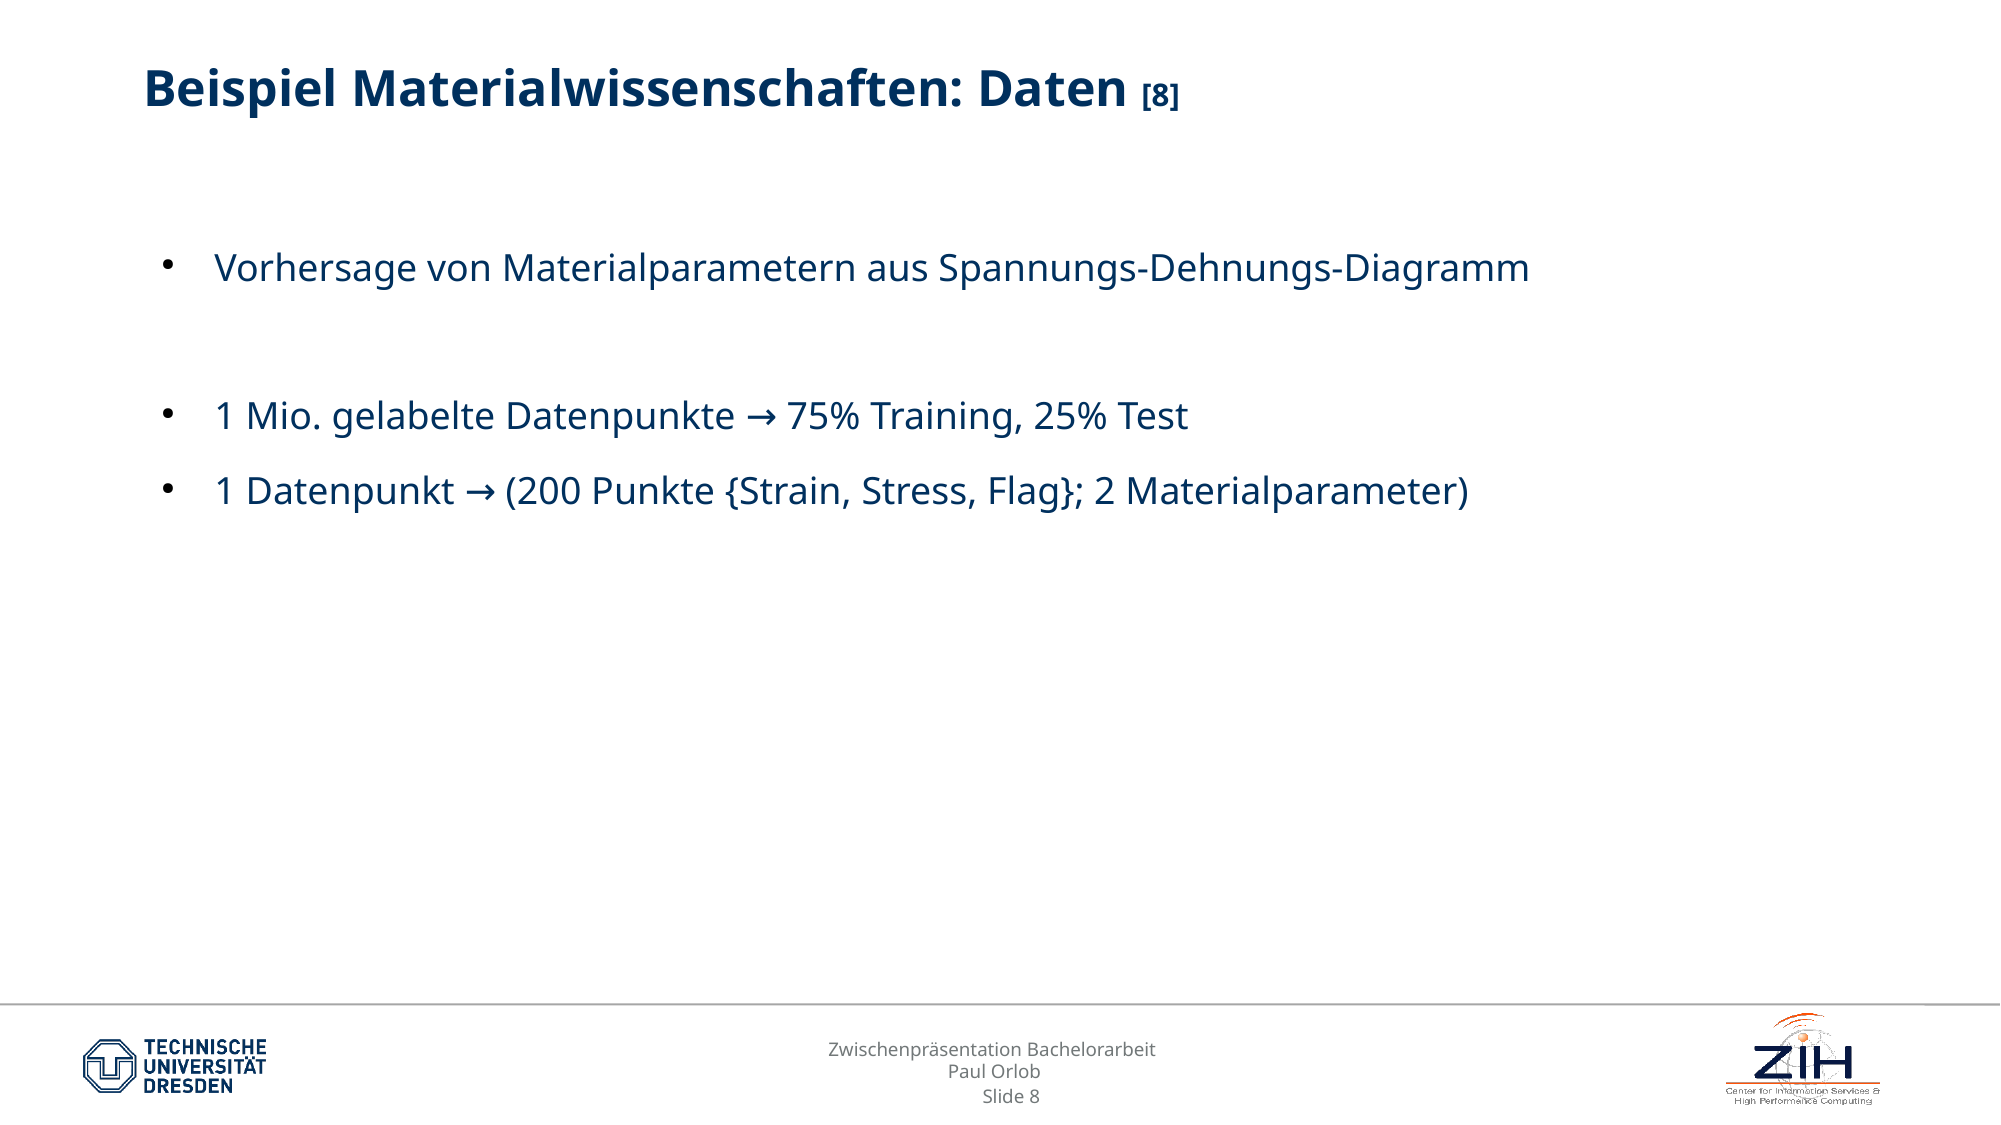

Beispiel Materialwissenschaften: Daten [8]
# Vorhersage von Materialparametern aus Spannungs-Dehnungs-Diagramm
1 Mio. gelabelte Datenpunkte → 75% Training, 25% Test
1 Datenpunkt → (200 Punkte {Strain, Stress, Flag}; 2 Materialparameter)